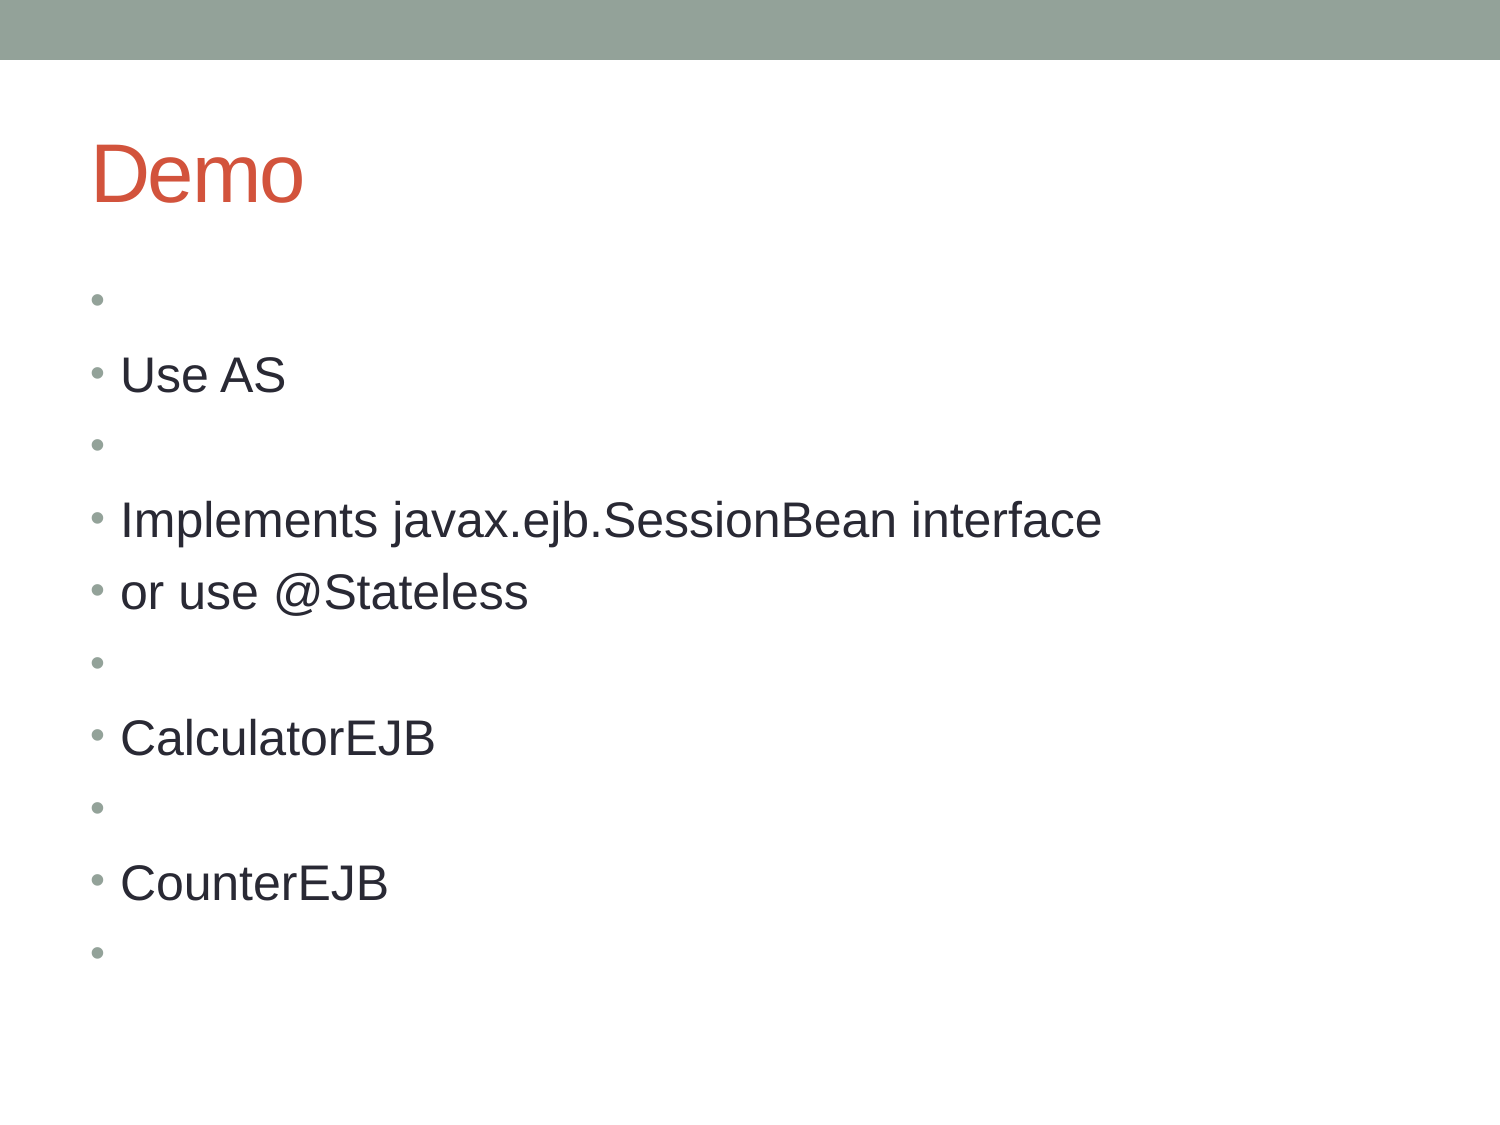

# Demo
Use AS
Implements javax.ejb.SessionBean interface
or use @Stateless
CalculatorEJB
CounterEJB